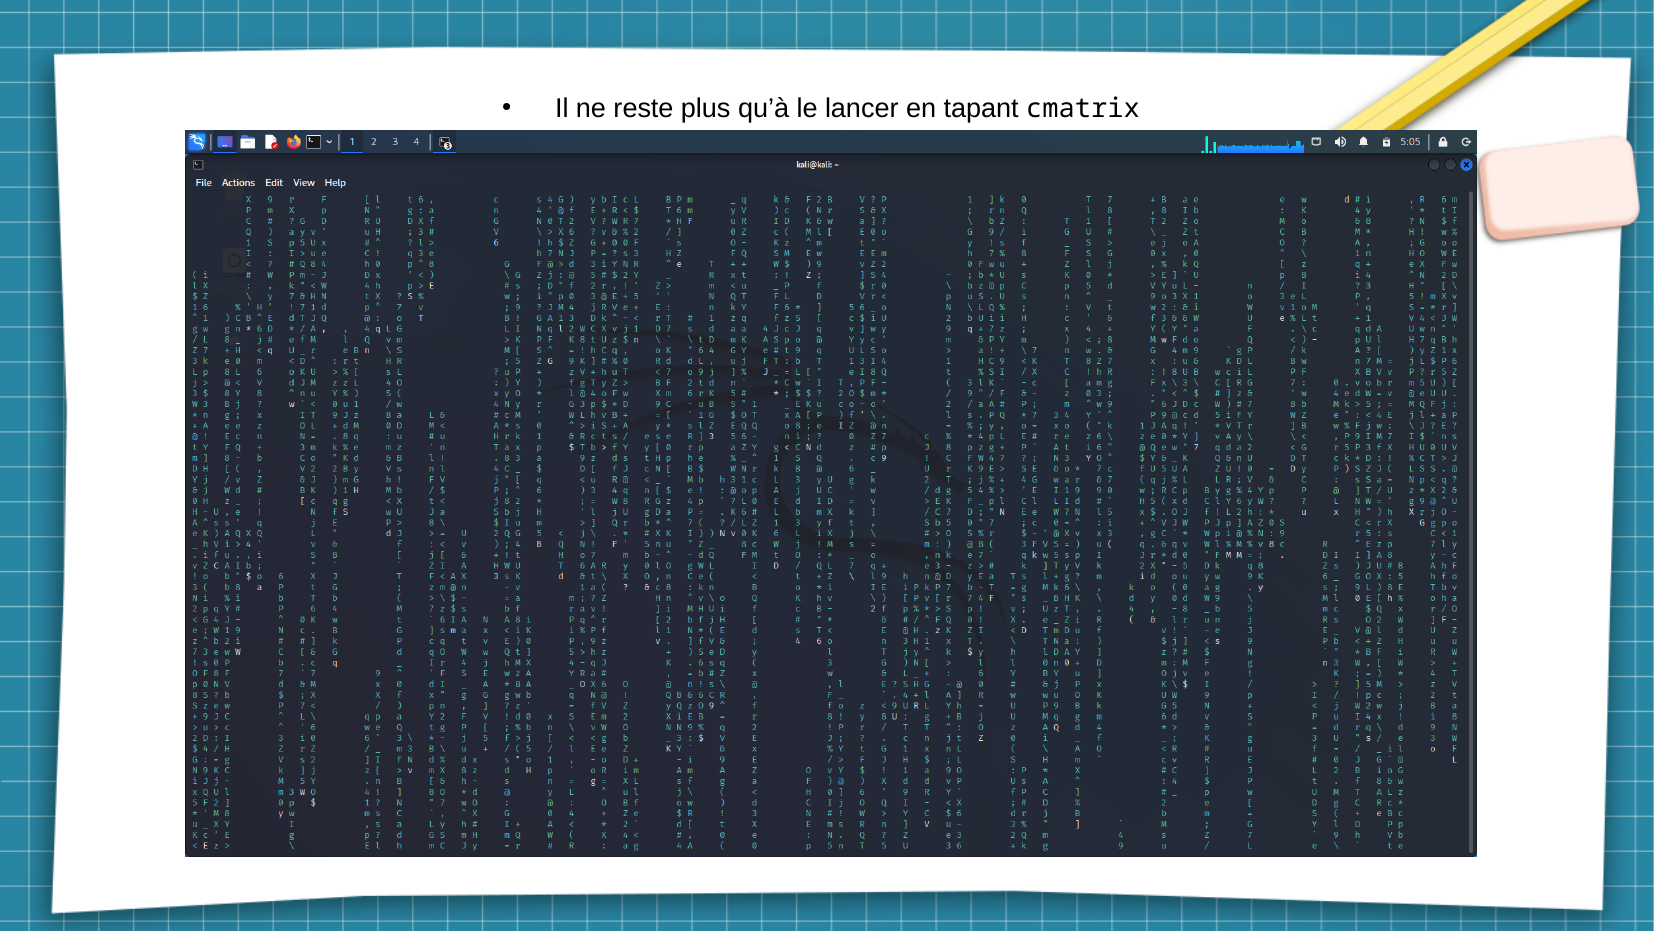

# Il ne reste plus qu’à le lancer en tapant cmatrix